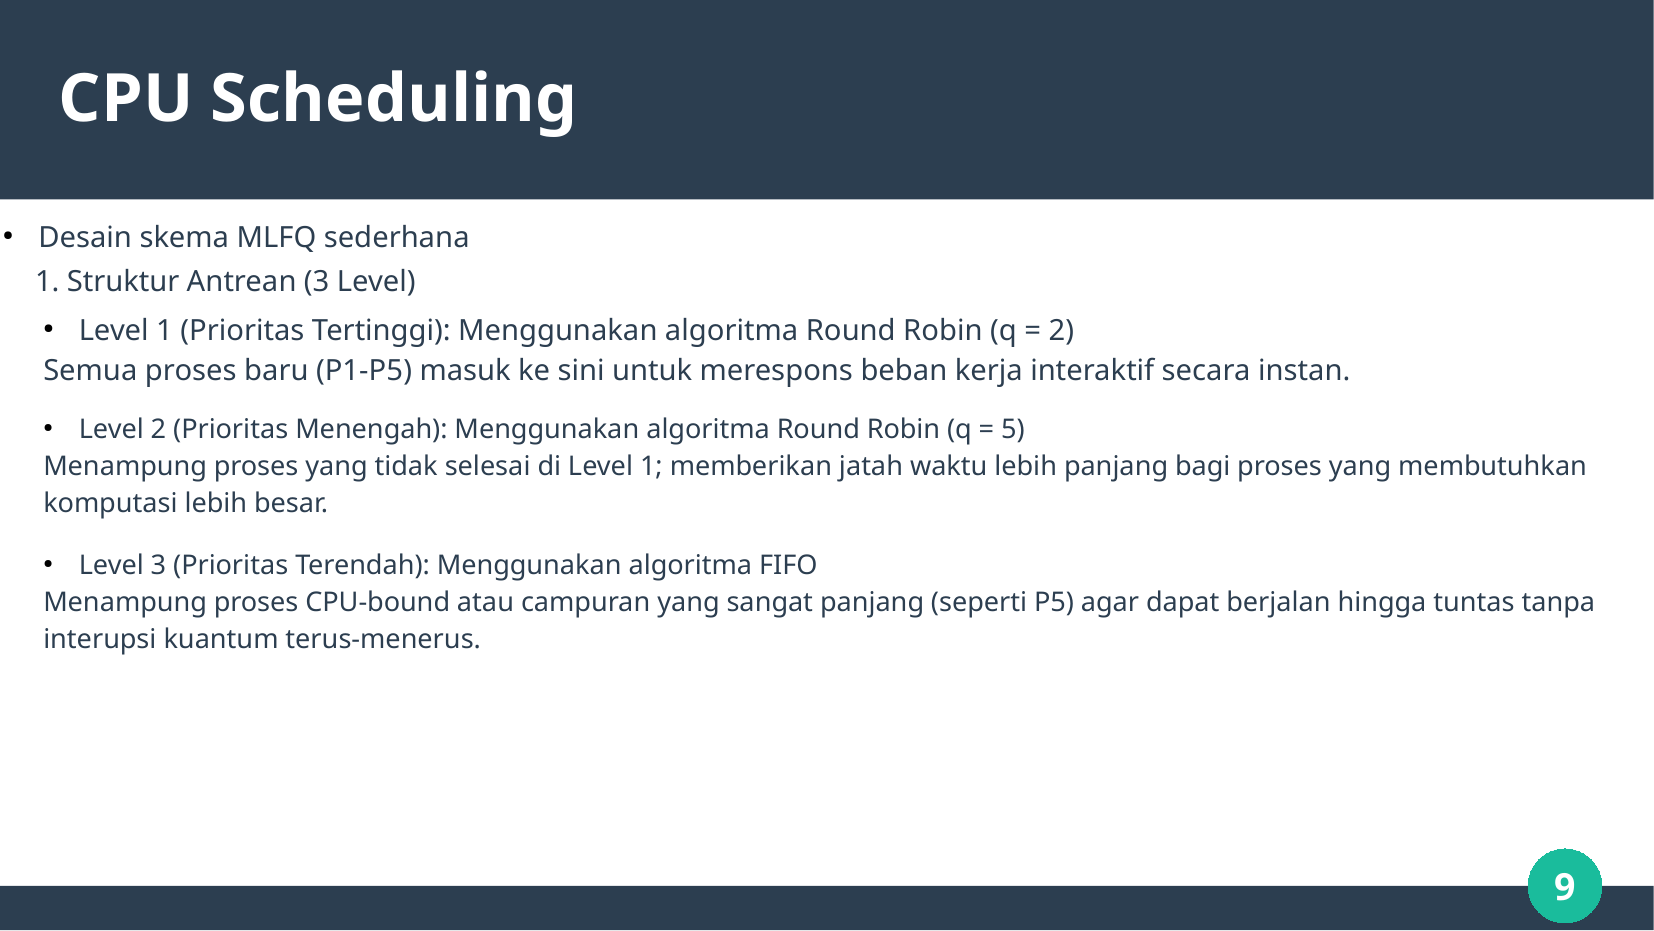

# CPU Scheduling
Desain skema MLFQ sederhana
1. Struktur Antrean (3 Level)
Level 1 (Prioritas Tertinggi): Menggunakan algoritma Round Robin (q = 2)
Semua proses baru (P1-P5) masuk ke sini untuk merespons beban kerja interaktif secara instan.
Level 2 (Prioritas Menengah): Menggunakan algoritma Round Robin (q = 5)
Menampung proses yang tidak selesai di Level 1; memberikan jatah waktu lebih panjang bagi proses yang membutuhkan
komputasi lebih besar.
Level 3 (Prioritas Terendah): Menggunakan algoritma FIFO
Menampung proses CPU-bound atau campuran yang sangat panjang (seperti P5) agar dapat berjalan hingga tuntas tanpa
interupsi kuantum terus-menerus.
9